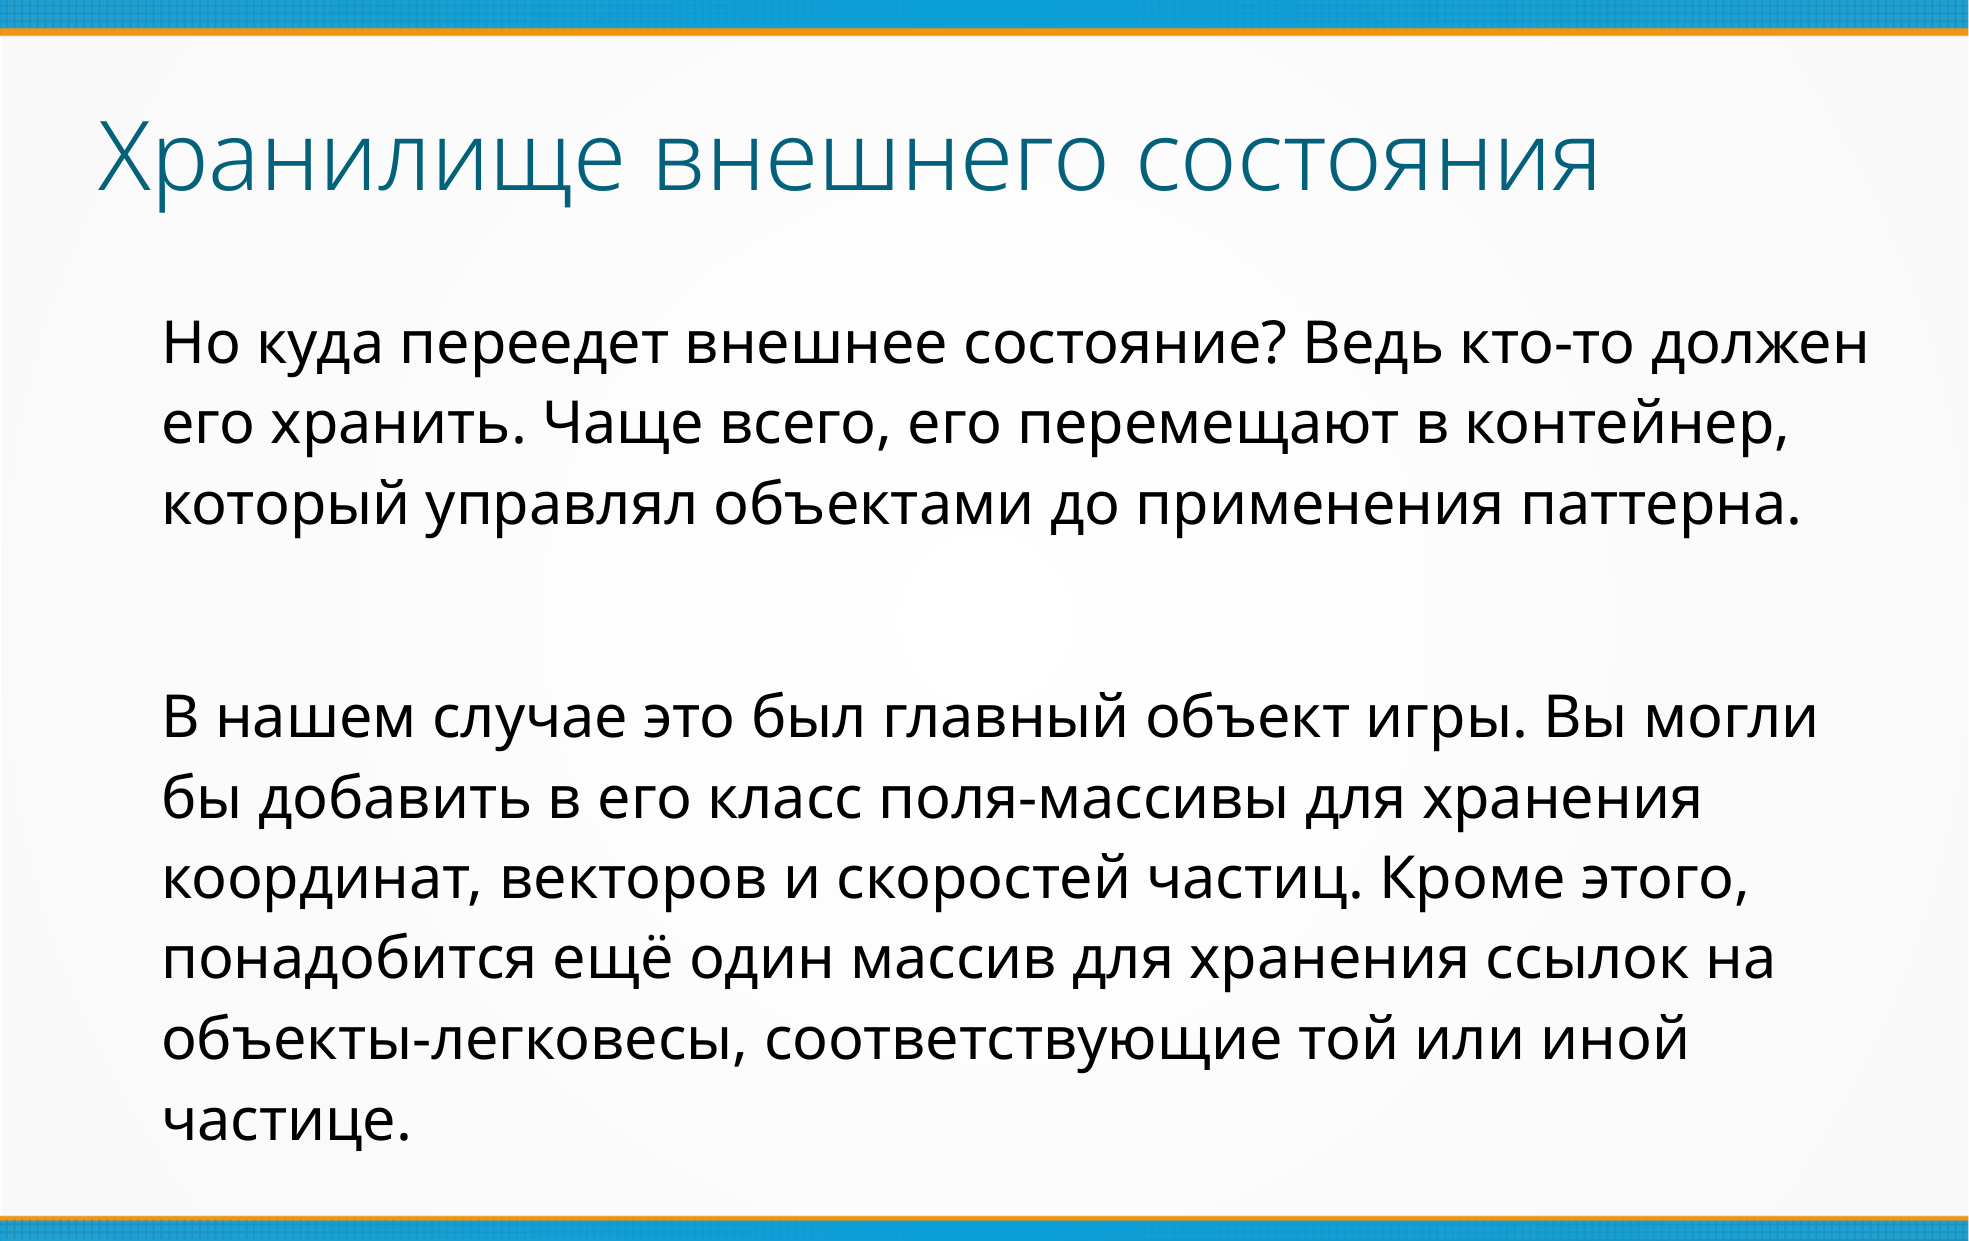

# Хранилище внешнего состояния
Но куда переедет внешнее состояние? Ведь кто-то должен его хранить. Чаще всего, его перемещают в контейнер, который управлял объектами до применения паттерна.
В нашем случае это был главный объект игры. Вы могли бы добавить в его класс поля-массивы для хранения координат, векторов и скоростей частиц. Кроме этого, понадобится ещё один массив для хранения ссылок на объекты-легковесы, соответствующие той или иной частице.